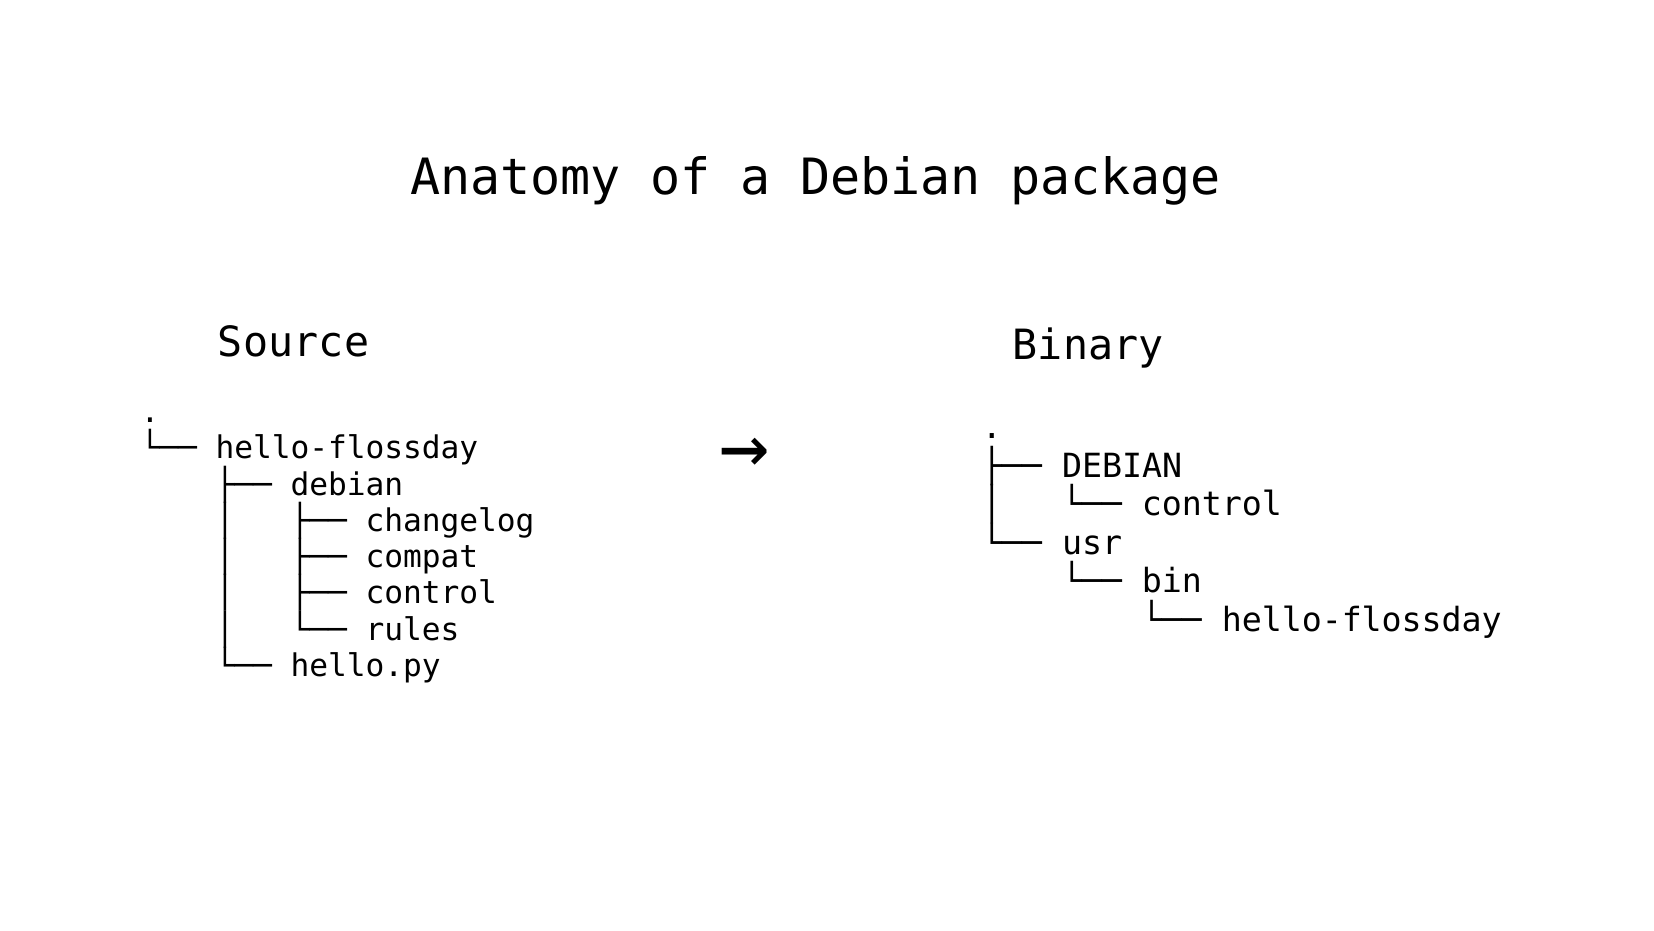

# Anatomy of a Debian package
Source
Binary
.
└── hello-flossday
 ├── debian
 │   ├── changelog
 │   ├── compat
 │   ├── control
 │   └── rules
 └── hello.py
→
.
├── DEBIAN
│   └── control
└── usr
 └── bin
 └── hello-flossday